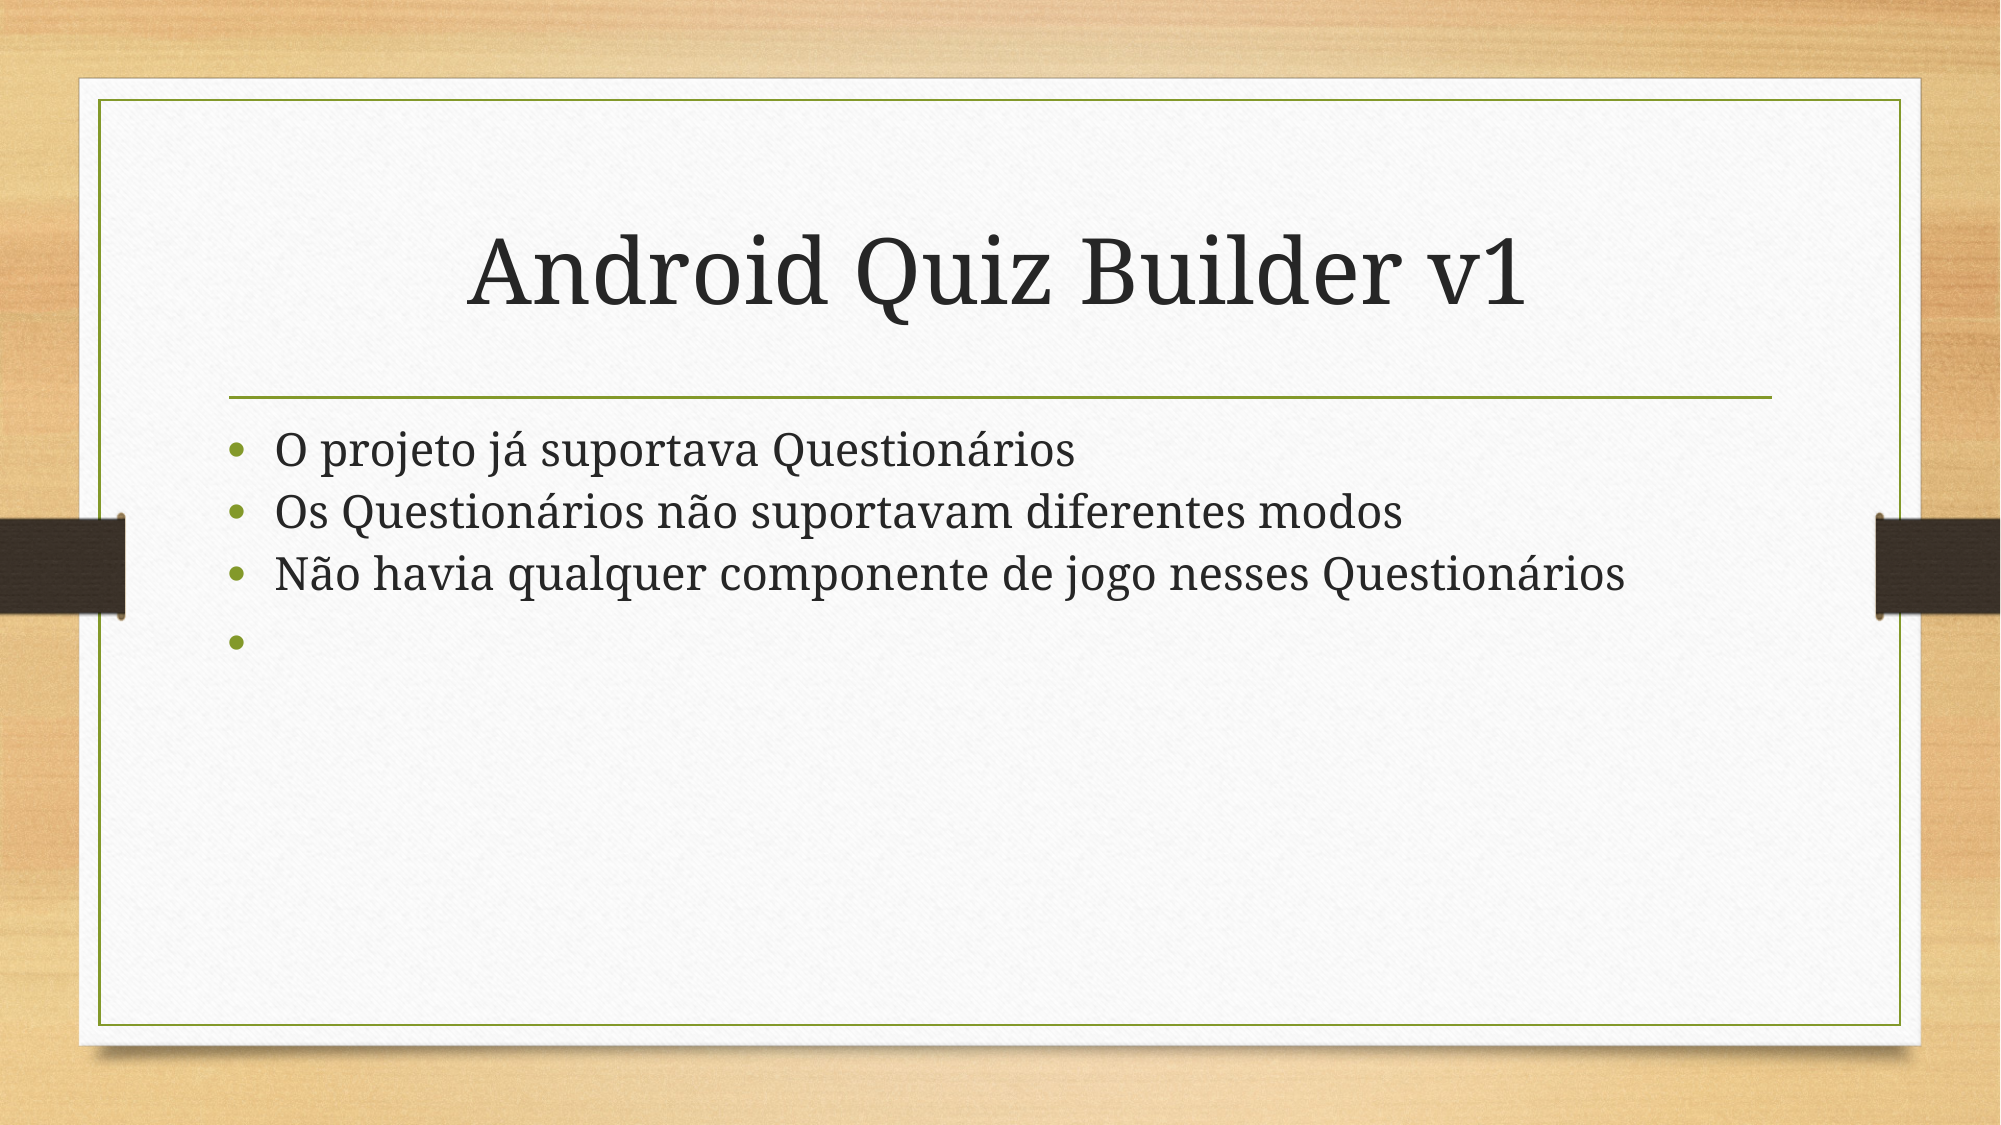

# Android Quiz Builder v1
O projeto já suportava Questionários
Os Questionários não suportavam diferentes modos
Não havia qualquer componente de jogo nesses Questionários